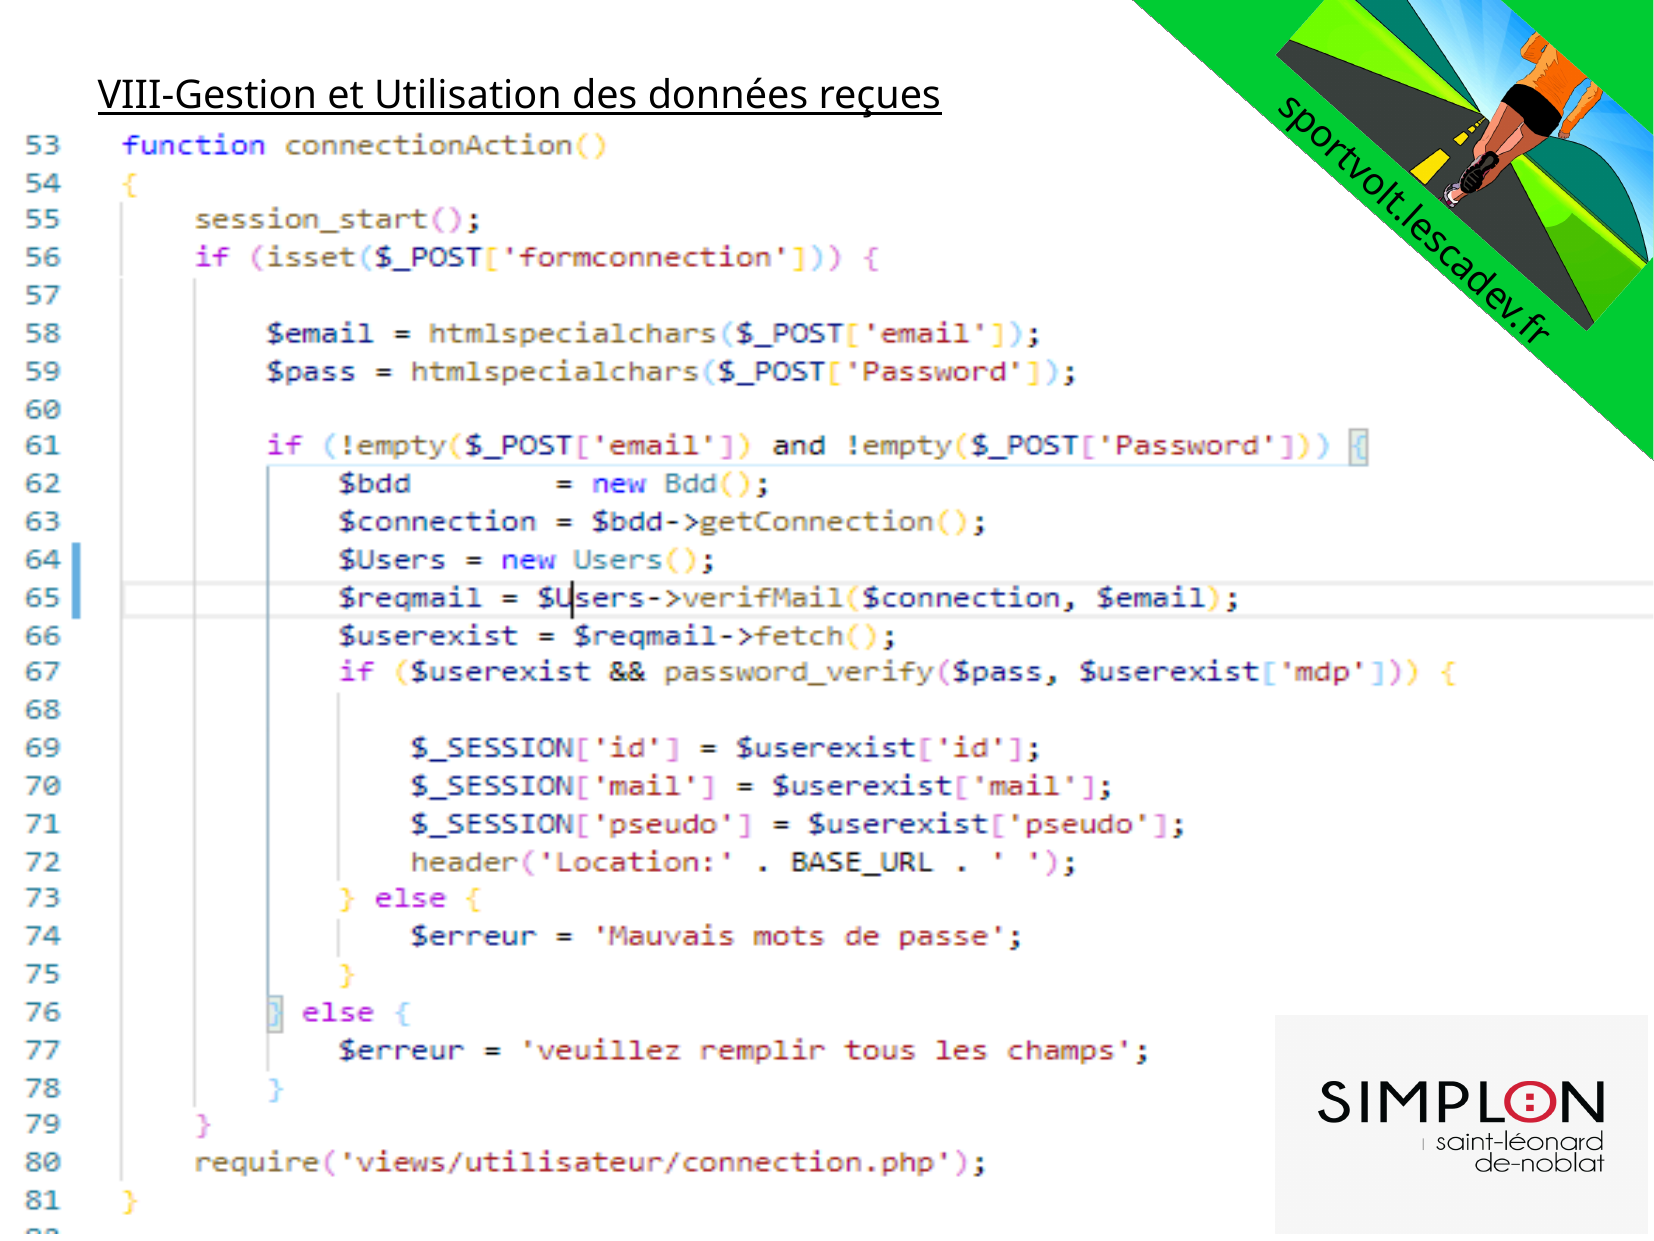

VIII-Gestion et Utilisation des données reçues
sportvolt.lescadev.fr